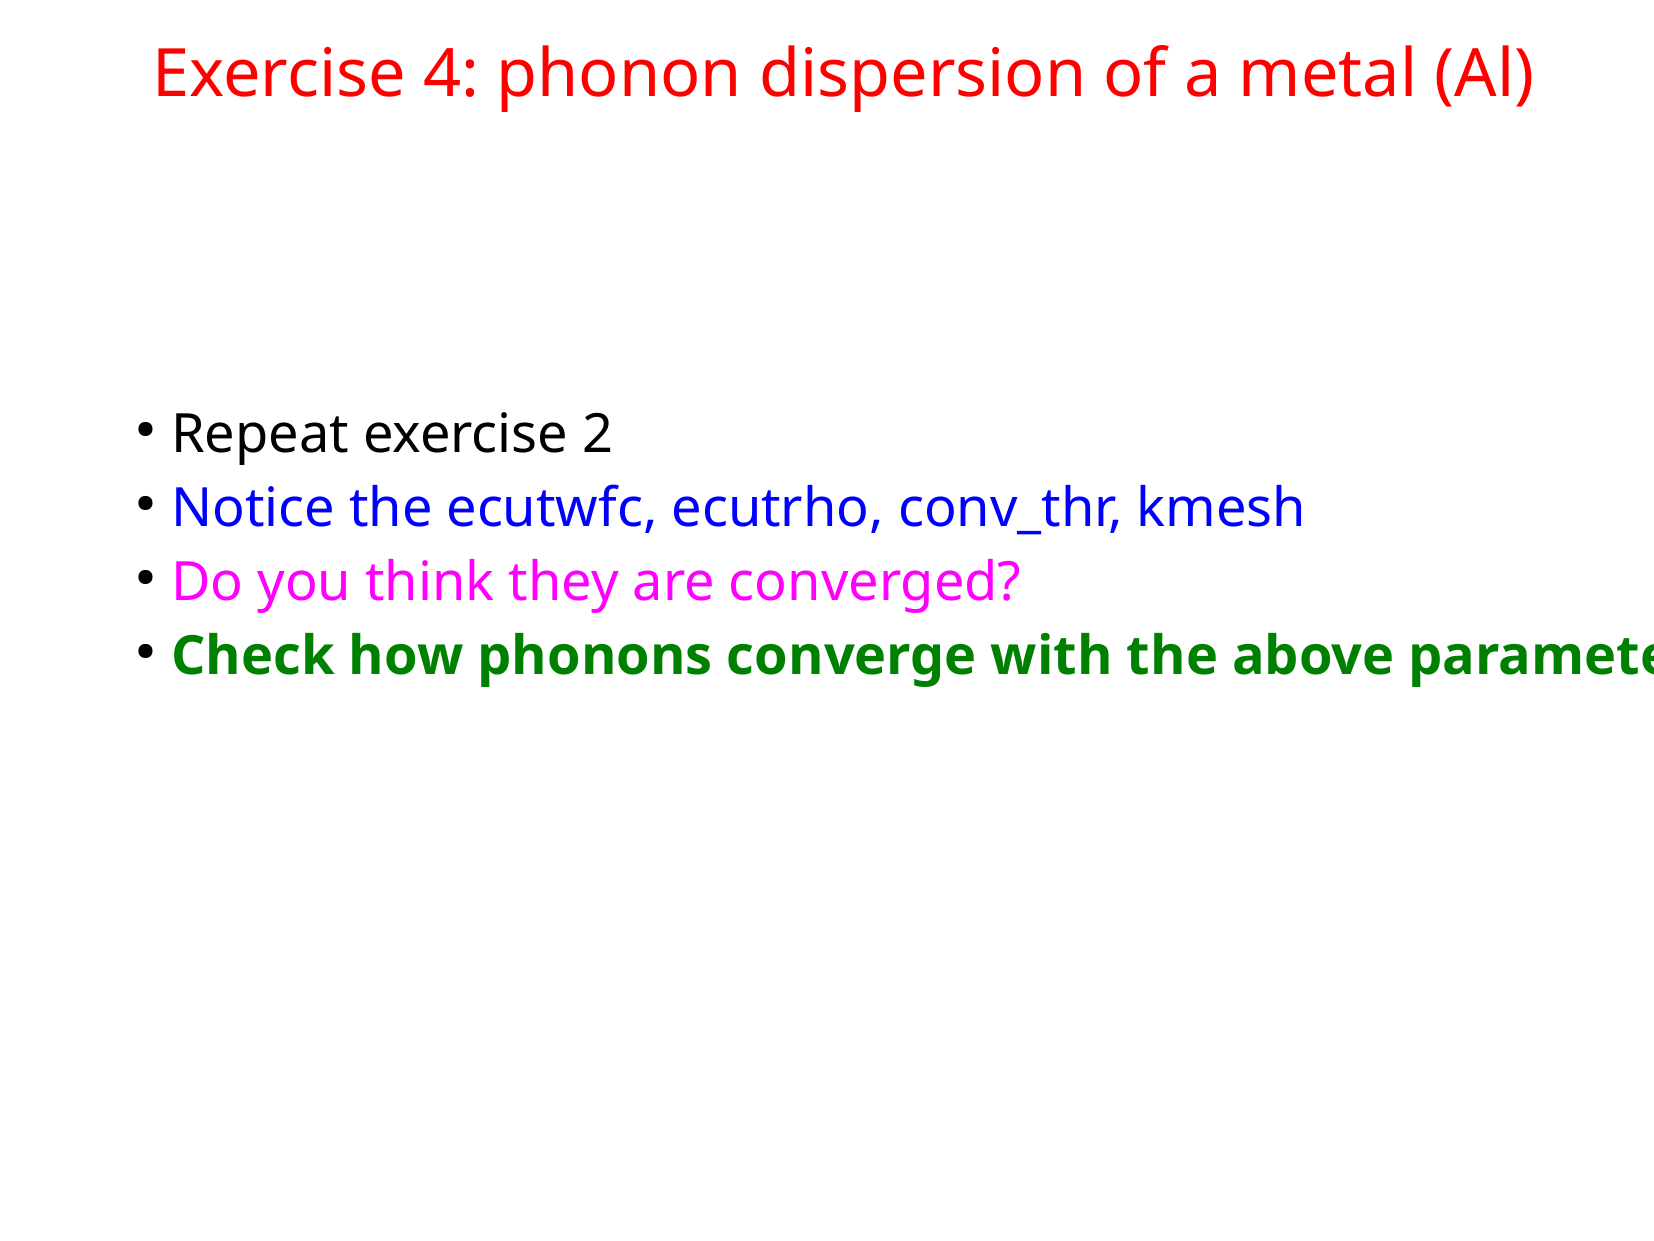

# Exercise 4: phonon dispersion of a metal (Al)
Repeat exercise 2
Notice the ecutwfc, ecutrho, conv_thr, kmesh
Do you think they are converged?
Check how phonons converge with the above parameters.